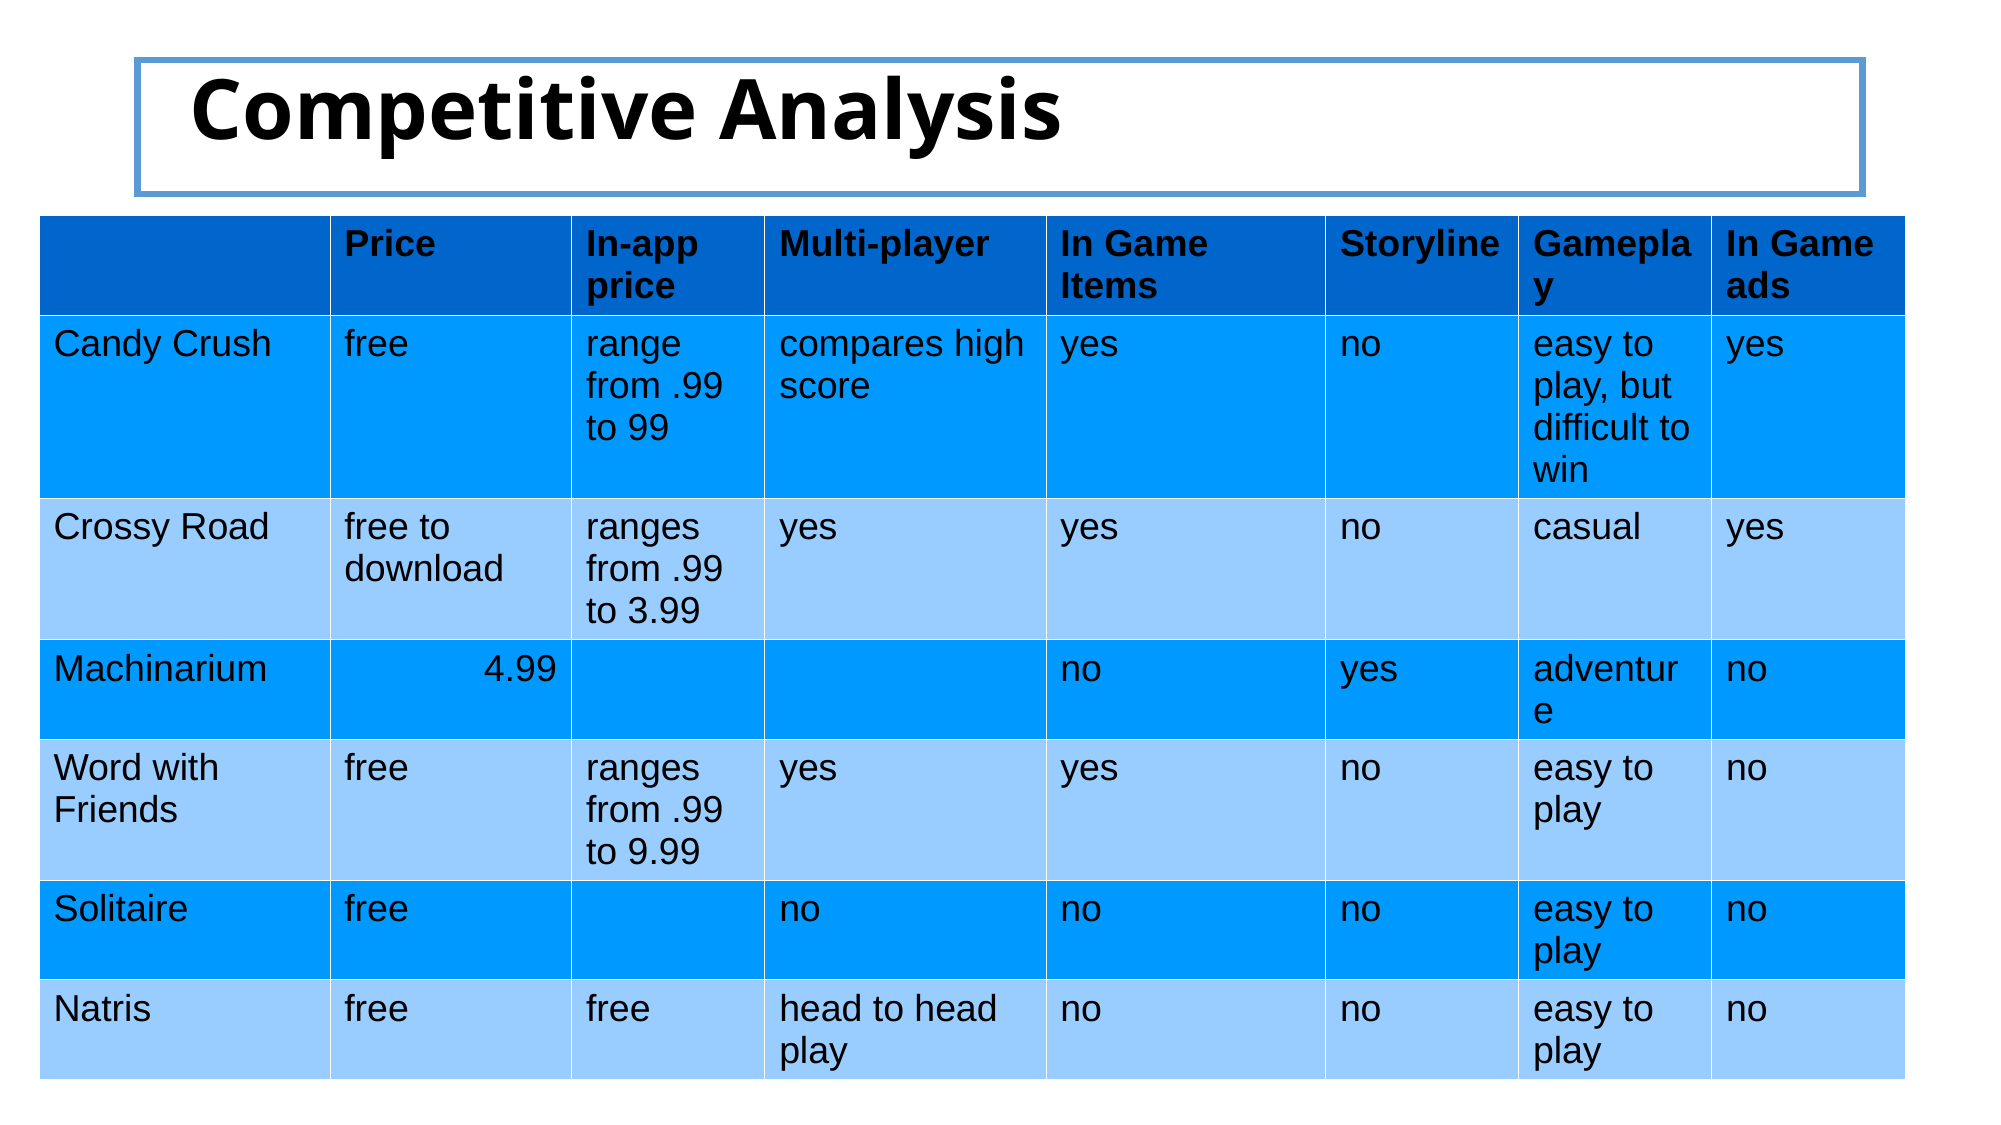

# Competitive Analysis
| | Price | In-app price | Multi-player | In Game Items | Storyline | Gameplay | In Game ads |
| --- | --- | --- | --- | --- | --- | --- | --- |
| Candy Crush | free | range from .99 to 99 | compares high score | yes | no | easy to play, but difficult to win | yes |
| Crossy Road | free to download | ranges from .99 to 3.99 | yes | yes | no | casual | yes |
| Machinarium | 4.99 | | | no | yes | adventure | no |
| Word with Friends | free | ranges from .99 to 9.99 | yes | yes | no | easy to play | no |
| Solitaire | free | | no | no | no | easy to play | no |
| Natris | free | free | head to head play | no | no | easy to play | no |